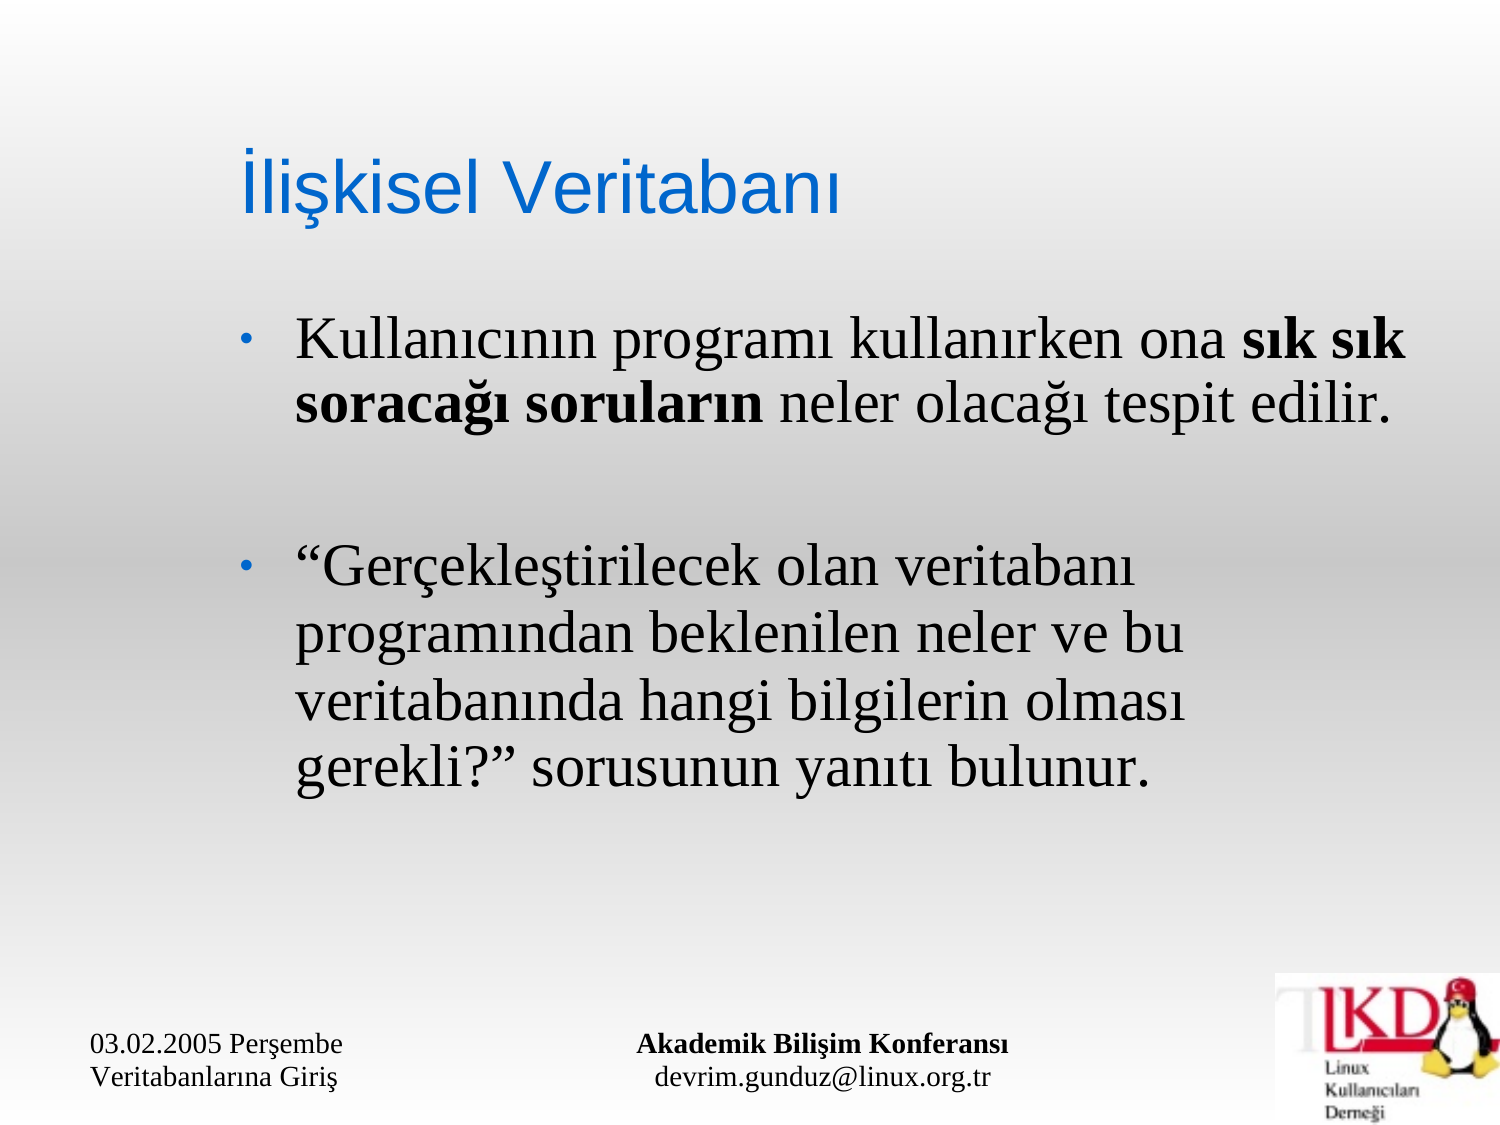

# İlişkisel Veritabanı
Kullanıcının programı kullanırken ona sık sık soracağı soruların neler olacağı tespit edilir.
“Gerçekleştirilecek olan veritabanı programından beklenilen neler ve bu veritabanında hangi bilgilerin olması gerekli?” sorusunun yanıtı bulunur.